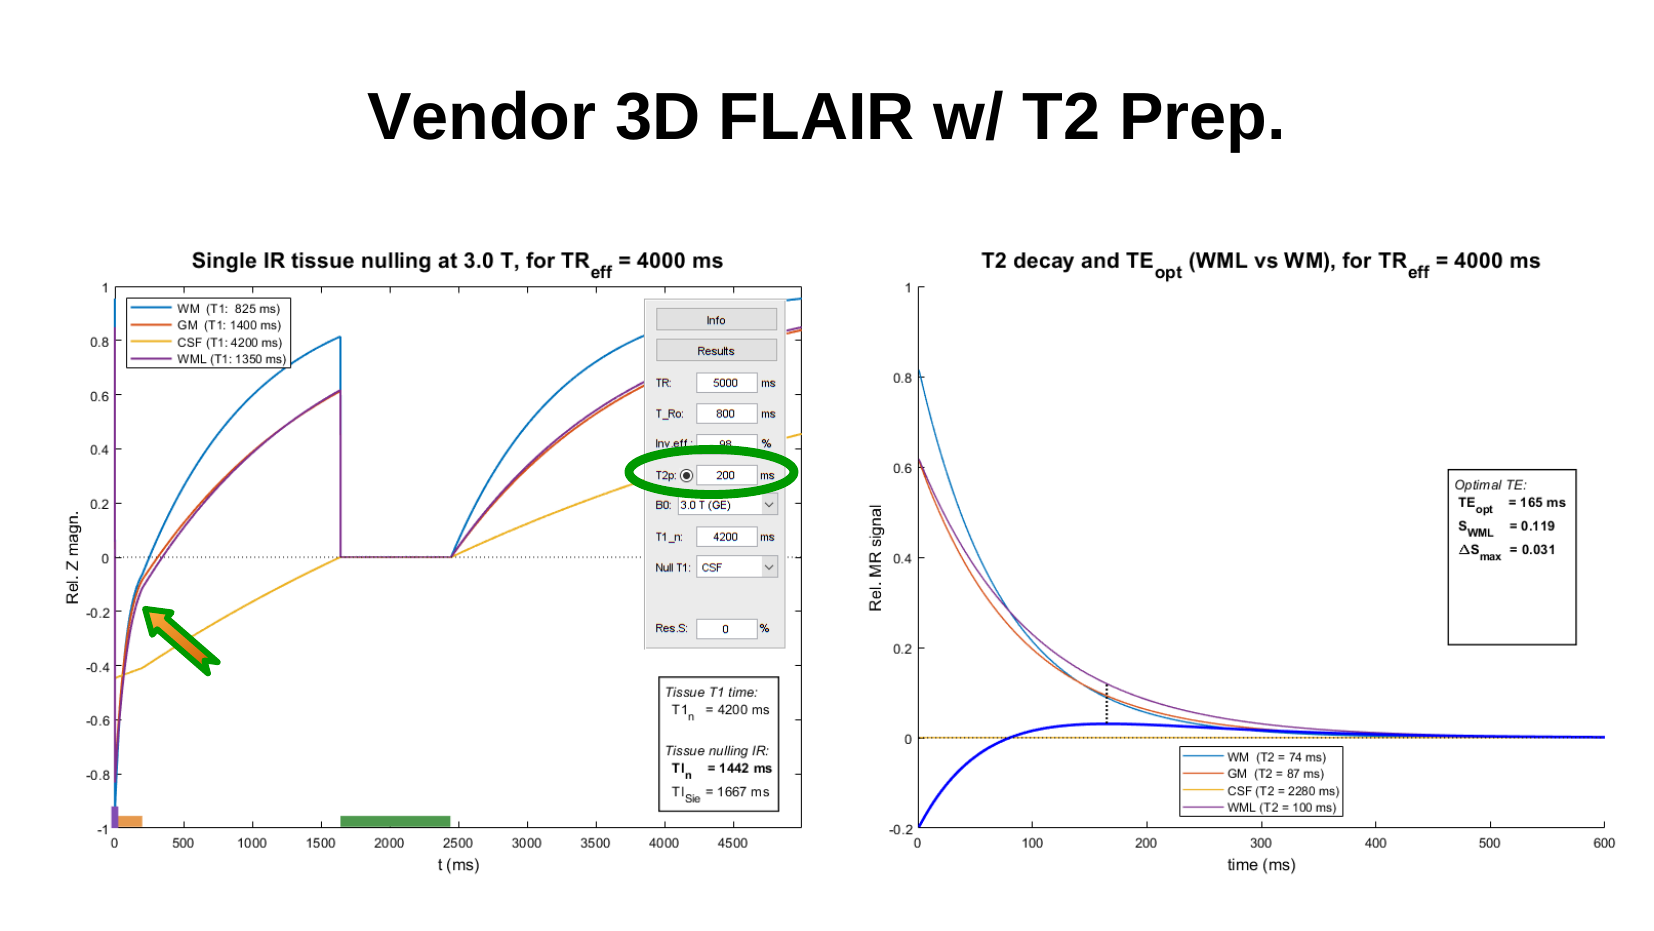

# Vendor 3D FLAIR w/ T2 Prep.